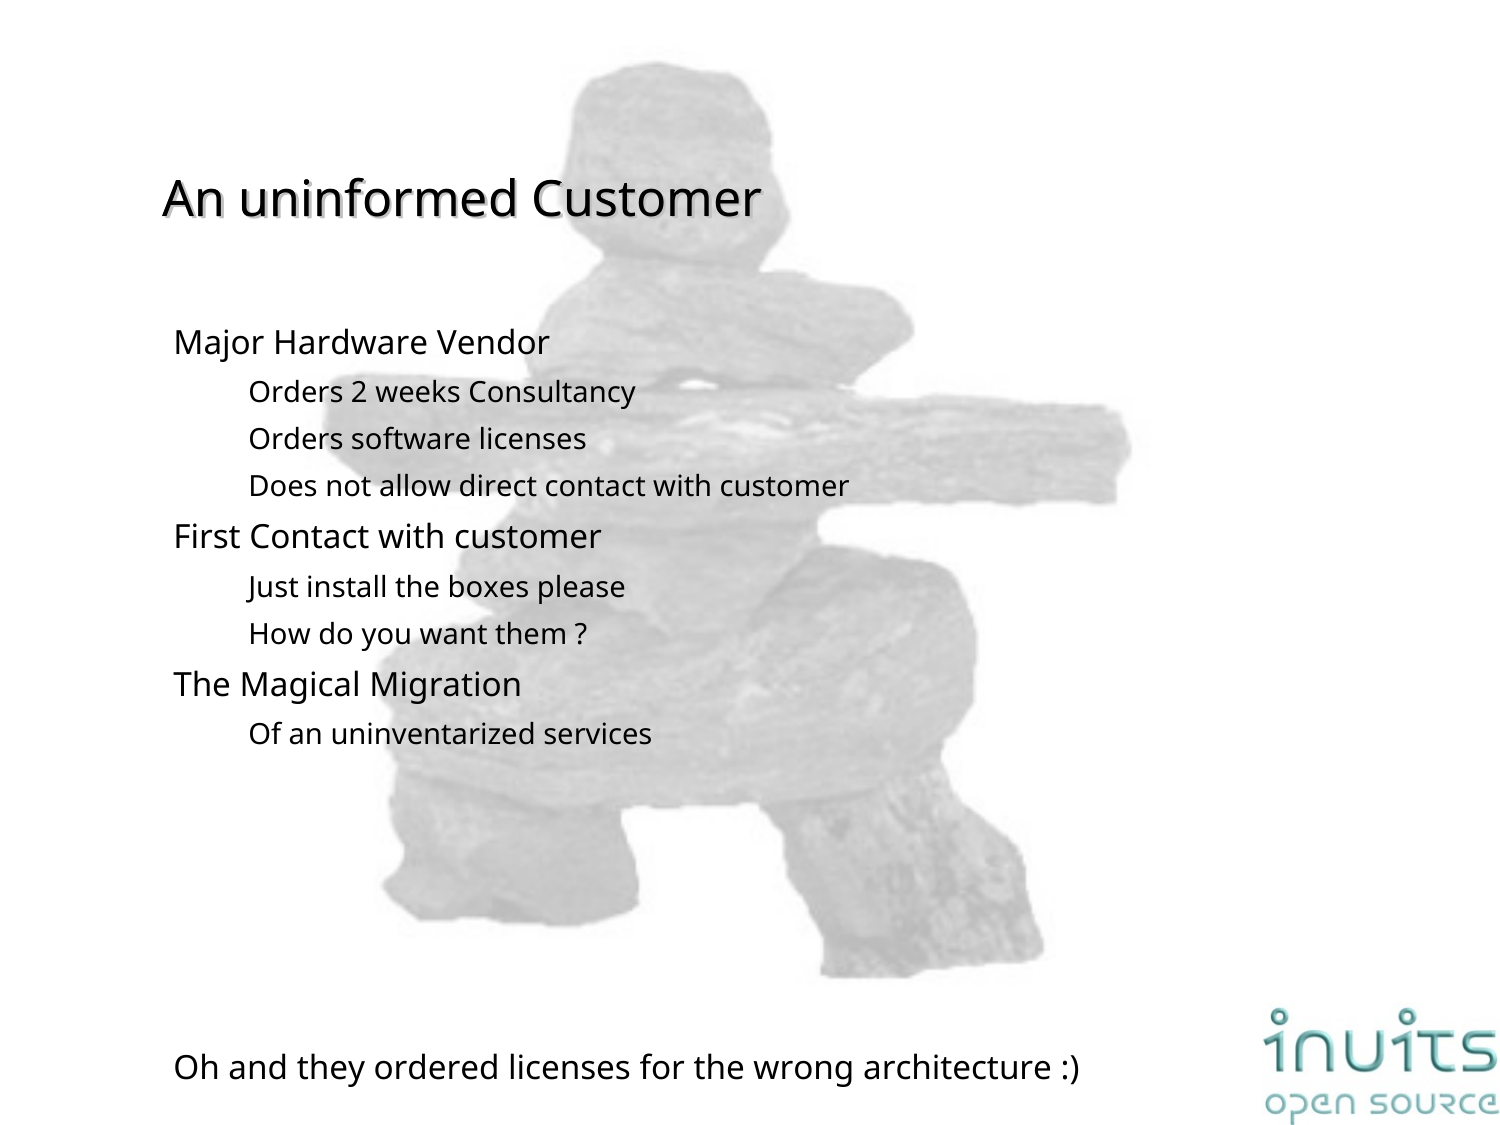

# An uninformed Customer
Major Hardware Vendor
Orders 2 weeks Consultancy
Orders software licenses
Does not allow direct contact with customer
First Contact with customer
Just install the boxes please
How do you want them ?
The Magical Migration
Of an uninventarized services
Oh and they ordered licenses for the wrong architecture :)